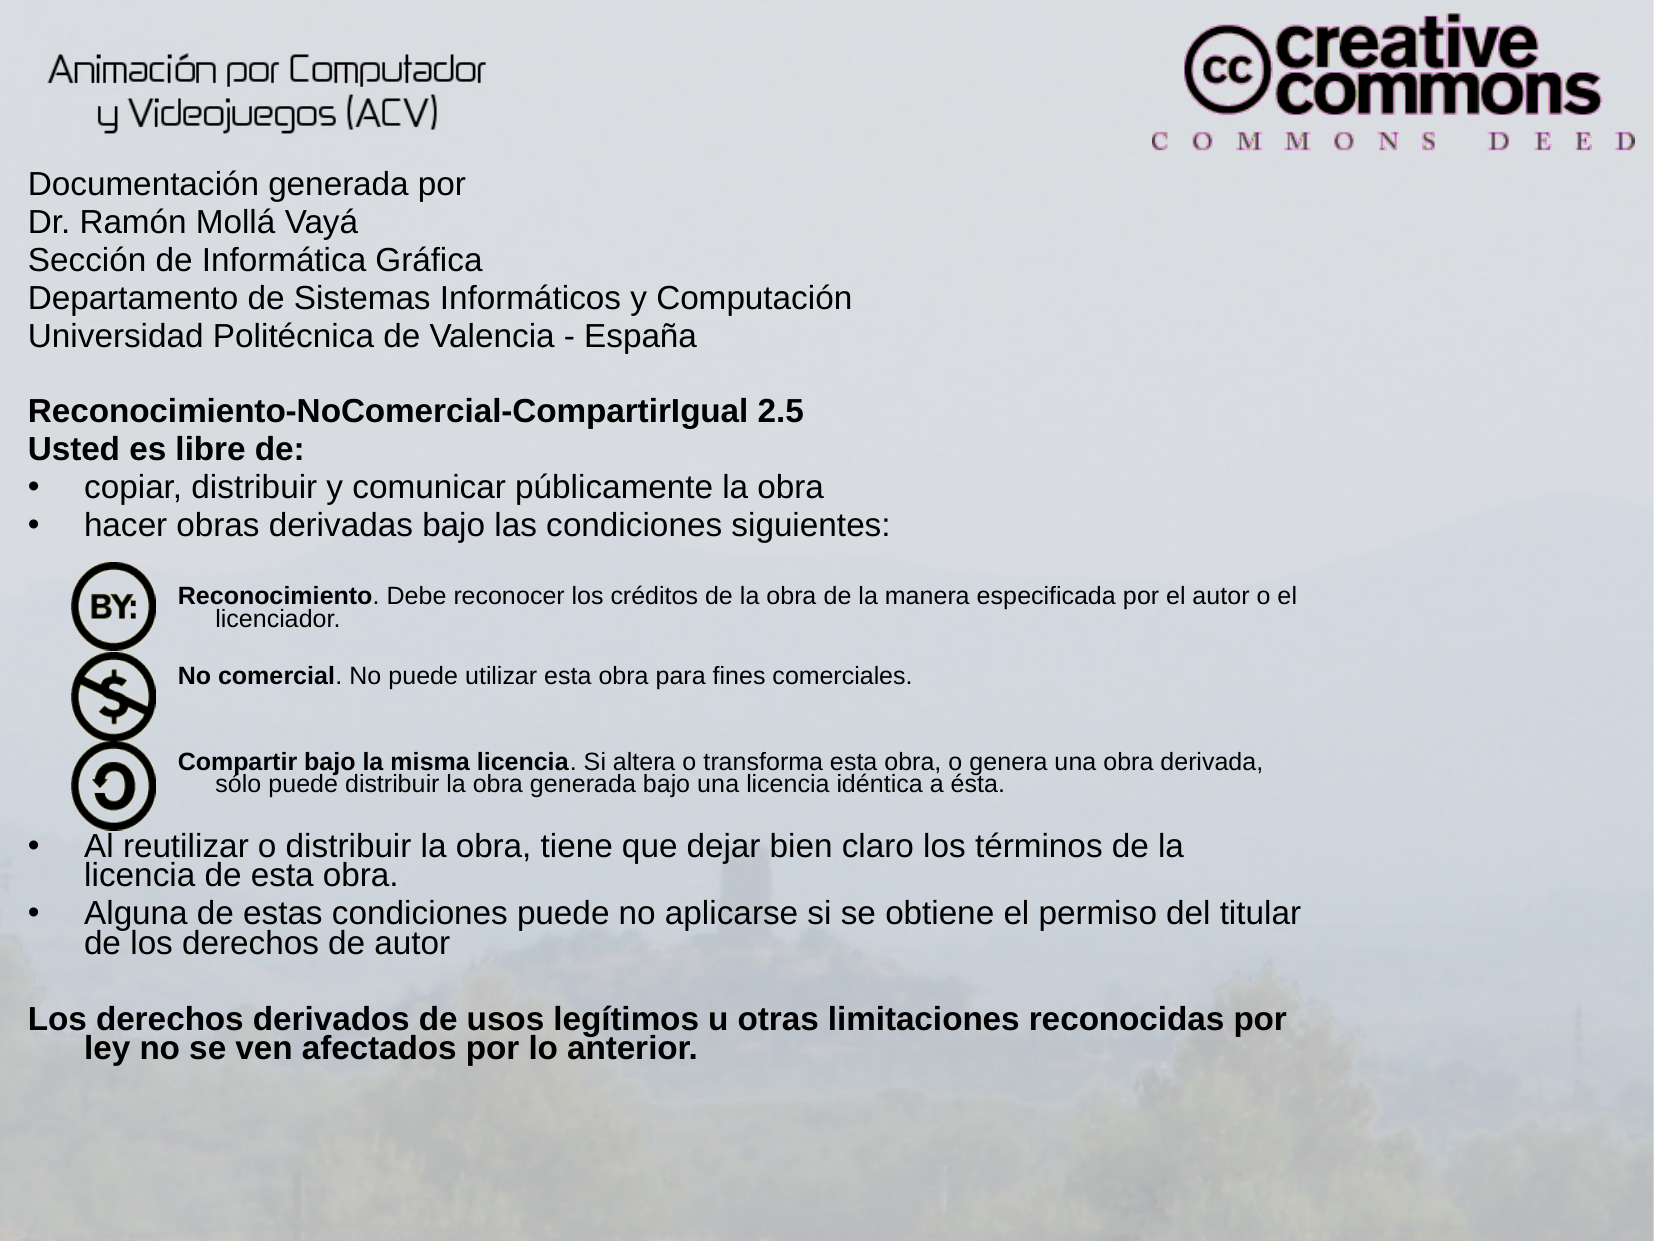

Documentación generada por
Dr. Ramón Mollá Vayá
Sección de Informática Gráfica
Departamento de Sistemas Informáticos y Computación
Universidad Politécnica de Valencia - España
Reconocimiento-NoComercial-CompartirIgual 2.5
Usted es libre de:
copiar, distribuir y comunicar públicamente la obra
hacer obras derivadas bajo las condiciones siguientes:
Reconocimiento. Debe reconocer los créditos de la obra de la manera especificada por el autor o el licenciador.
No comercial. No puede utilizar esta obra para fines comerciales.
Compartir bajo la misma licencia. Si altera o transforma esta obra, o genera una obra derivada, sólo puede distribuir la obra generada bajo una licencia idéntica a ésta.
Al reutilizar o distribuir la obra, tiene que dejar bien claro los términos de la licencia de esta obra.
Alguna de estas condiciones puede no aplicarse si se obtiene el permiso del titular de los derechos de autor
Los derechos derivados de usos legítimos u otras limitaciones reconocidas por ley no se ven afectados por lo anterior.